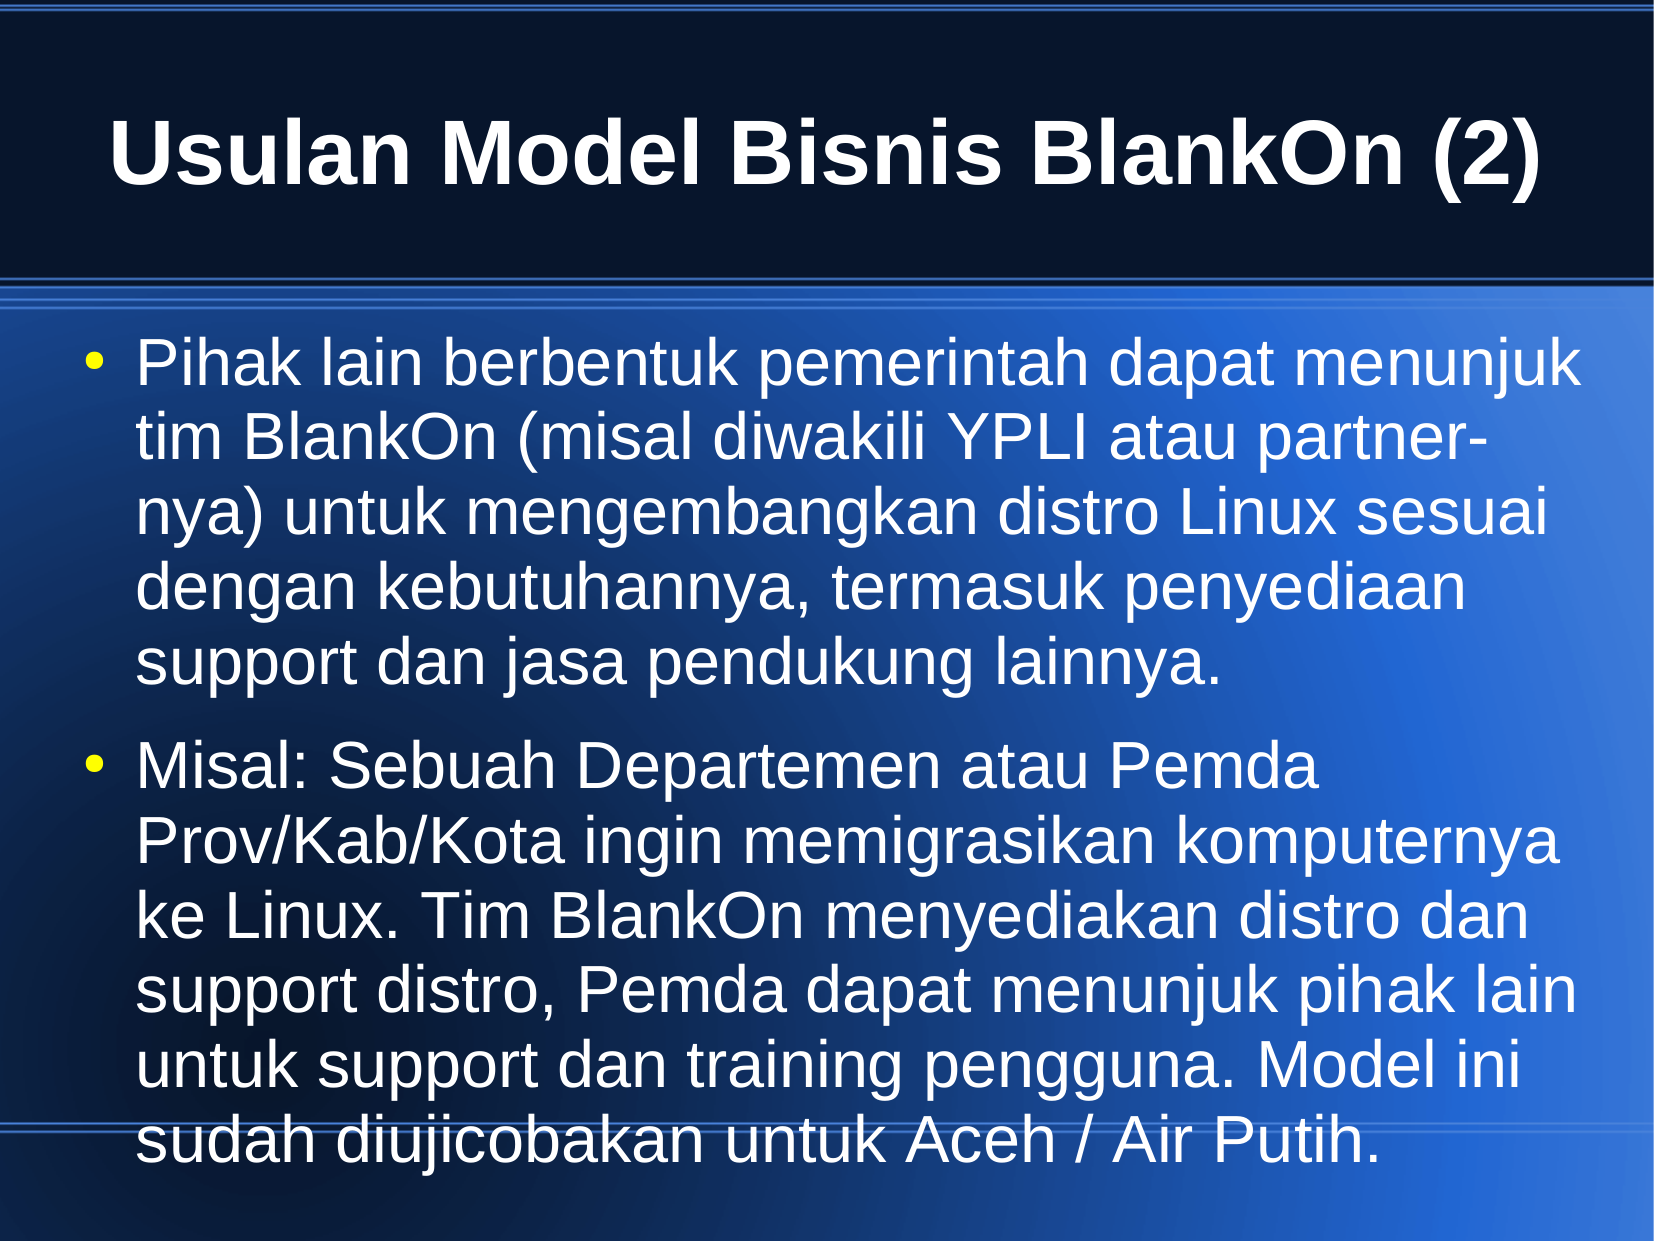

# Usulan Model Bisnis BlankOn (2)
Pihak lain berbentuk pemerintah dapat menunjuk tim BlankOn (misal diwakili YPLI atau partner-nya) untuk mengembangkan distro Linux sesuai dengan kebutuhannya, termasuk penyediaan support dan jasa pendukung lainnya.
Misal: Sebuah Departemen atau Pemda Prov/Kab/Kota ingin memigrasikan komputernya ke Linux. Tim BlankOn menyediakan distro dan support distro, Pemda dapat menunjuk pihak lain untuk support dan training pengguna. Model ini sudah diujicobakan untuk Aceh / Air Putih.